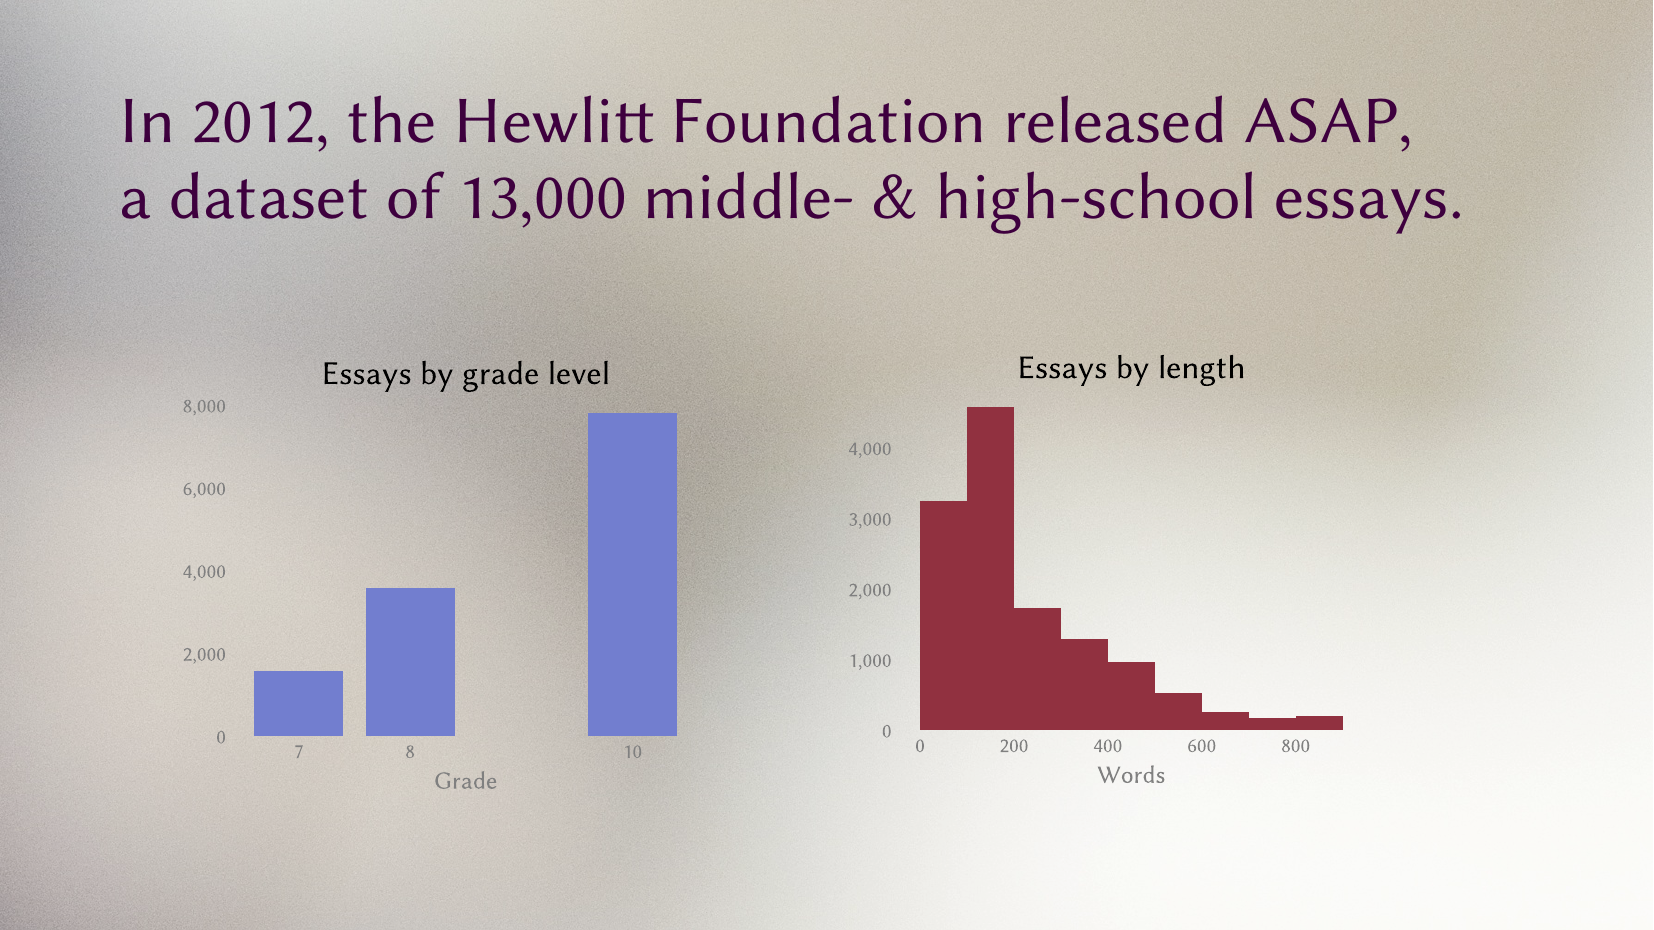

In 2012, the Hewlitt Foundation released ASAP,
a dataset of 13,000 middle- & high-school essays.